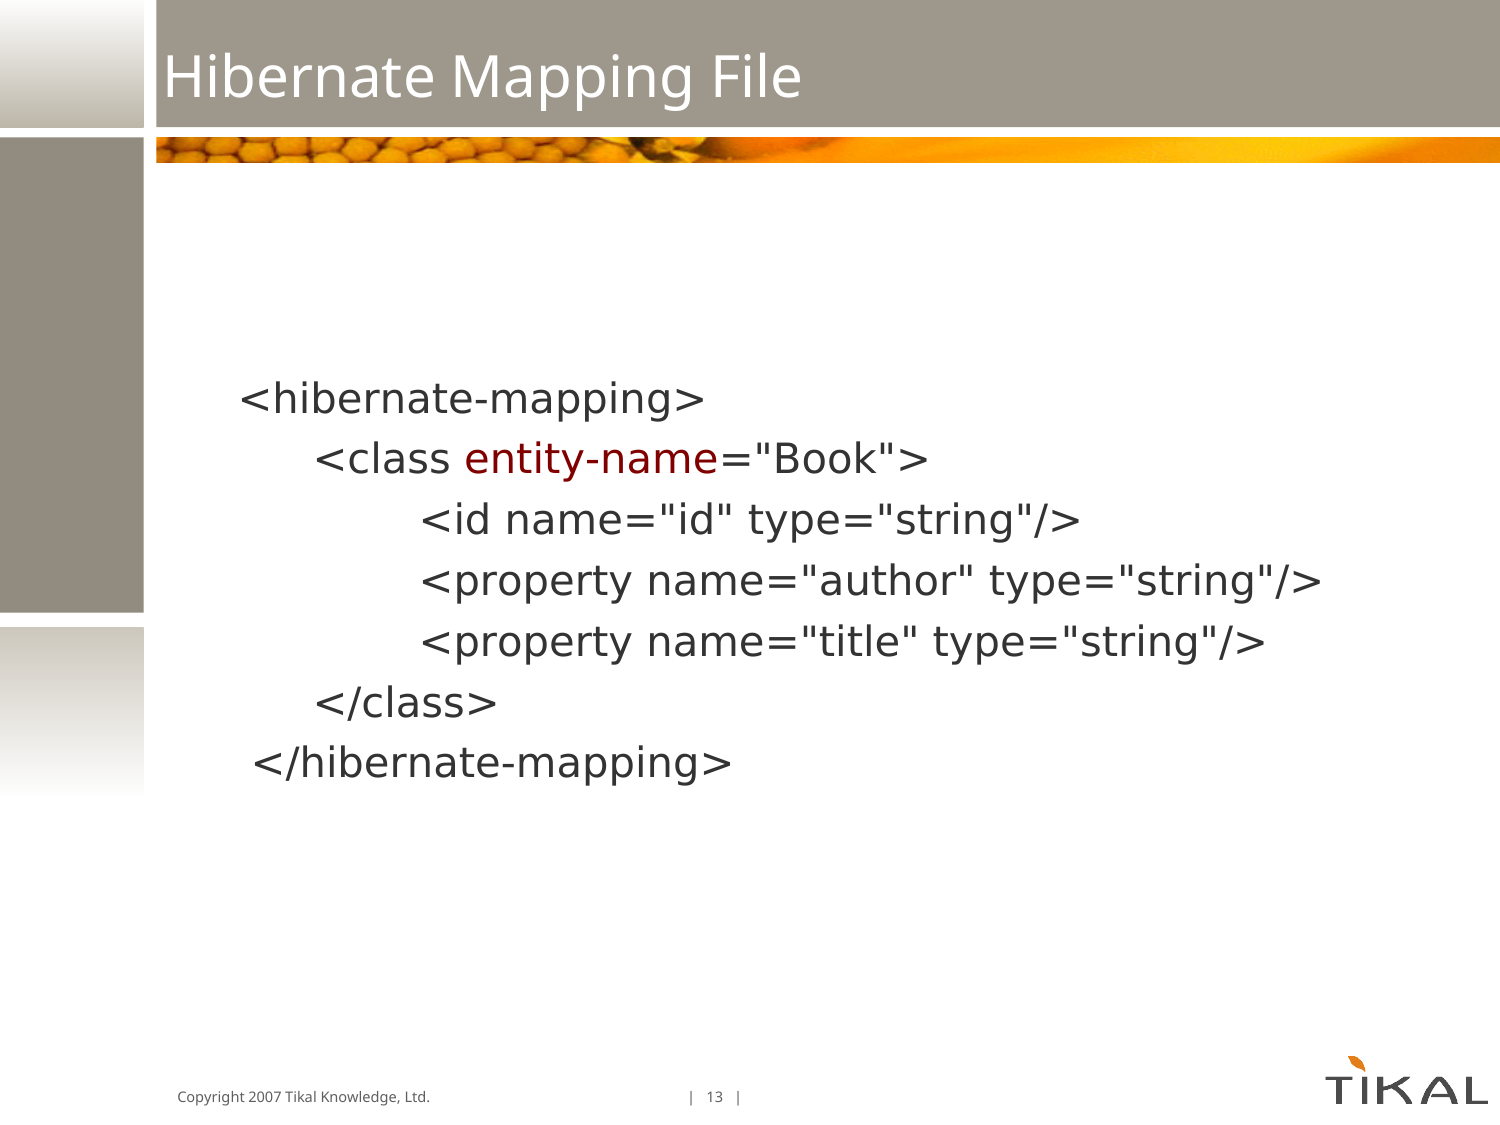

# Hibernate Mapping File
<hibernate-mapping>
 	<class entity-name="Book">
	 <id name="id" type="string"/>
	 <property name="author" type="string"/>
	 <property name="title" type="string"/>
 	</class>
 </hibernate-mapping>